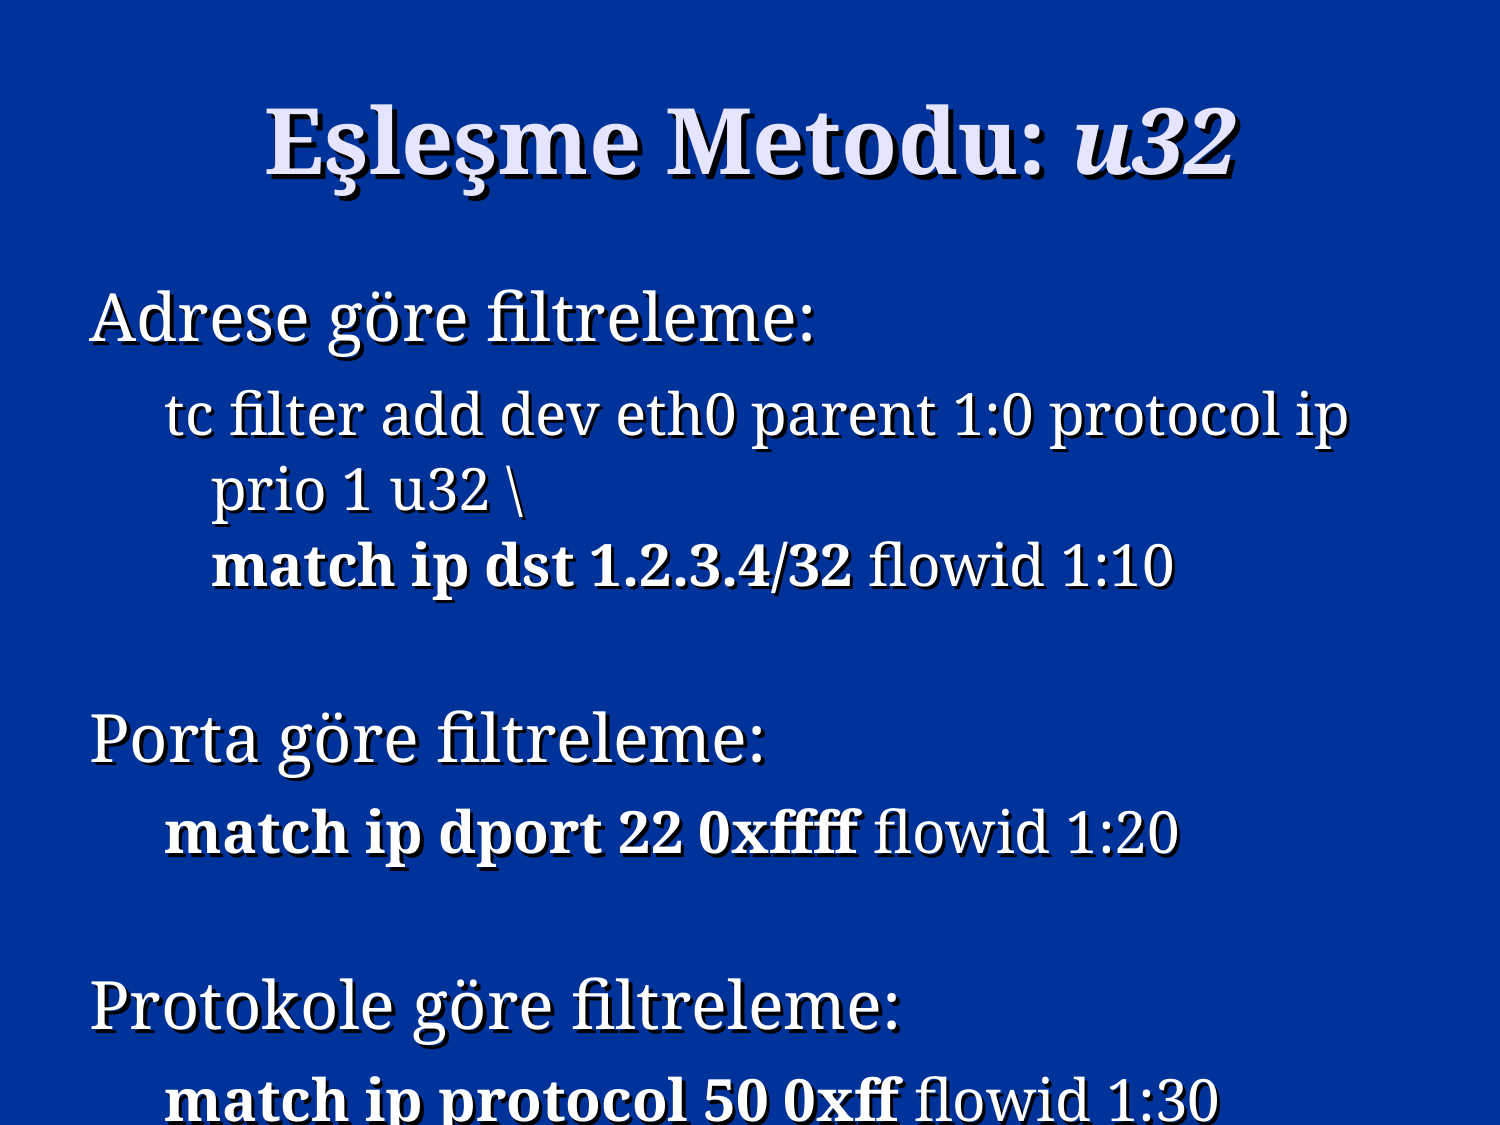

# Eşleşme Metodu: u32
Adrese göre filtreleme:
tc filter add dev eth0 parent 1:0 protocol ip prio 1 u32 \
match ip dst 1.2.3.4/32 flowid 1:10
Porta göre filtreleme:
match ip dport 22 0xffff flowid 1:20
Protokole göre filtreleme:
match ip protocol 50 0xff flowid 1:30